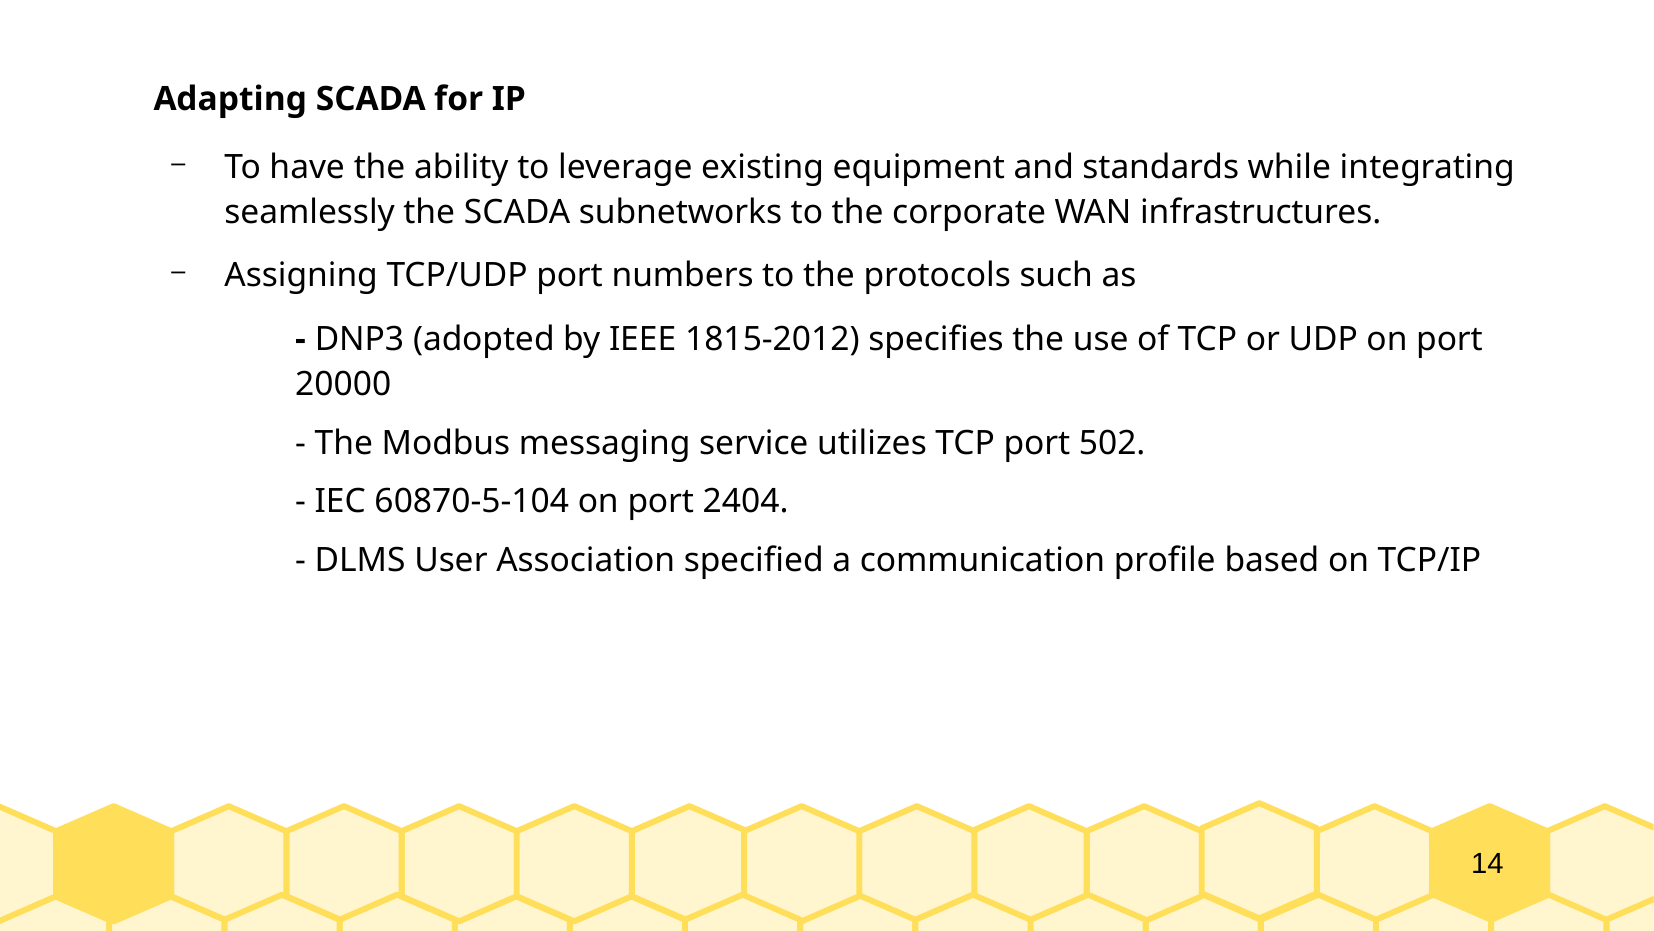

# Adapting SCADA for IP
To have the ability to leverage existing equipment and standards while integrating seamlessly the SCADA subnetworks to the corporate WAN infrastructures.
Assigning TCP/UDP port numbers to the protocols such as
- DNP3 (adopted by IEEE 1815-2012) specifies the use of TCP or UDP on port 20000
- The Modbus messaging service utilizes TCP port 502.
- IEC 60870-5-104 on port 2404.
- DLMS User Association specified a communication profile based on TCP/IP